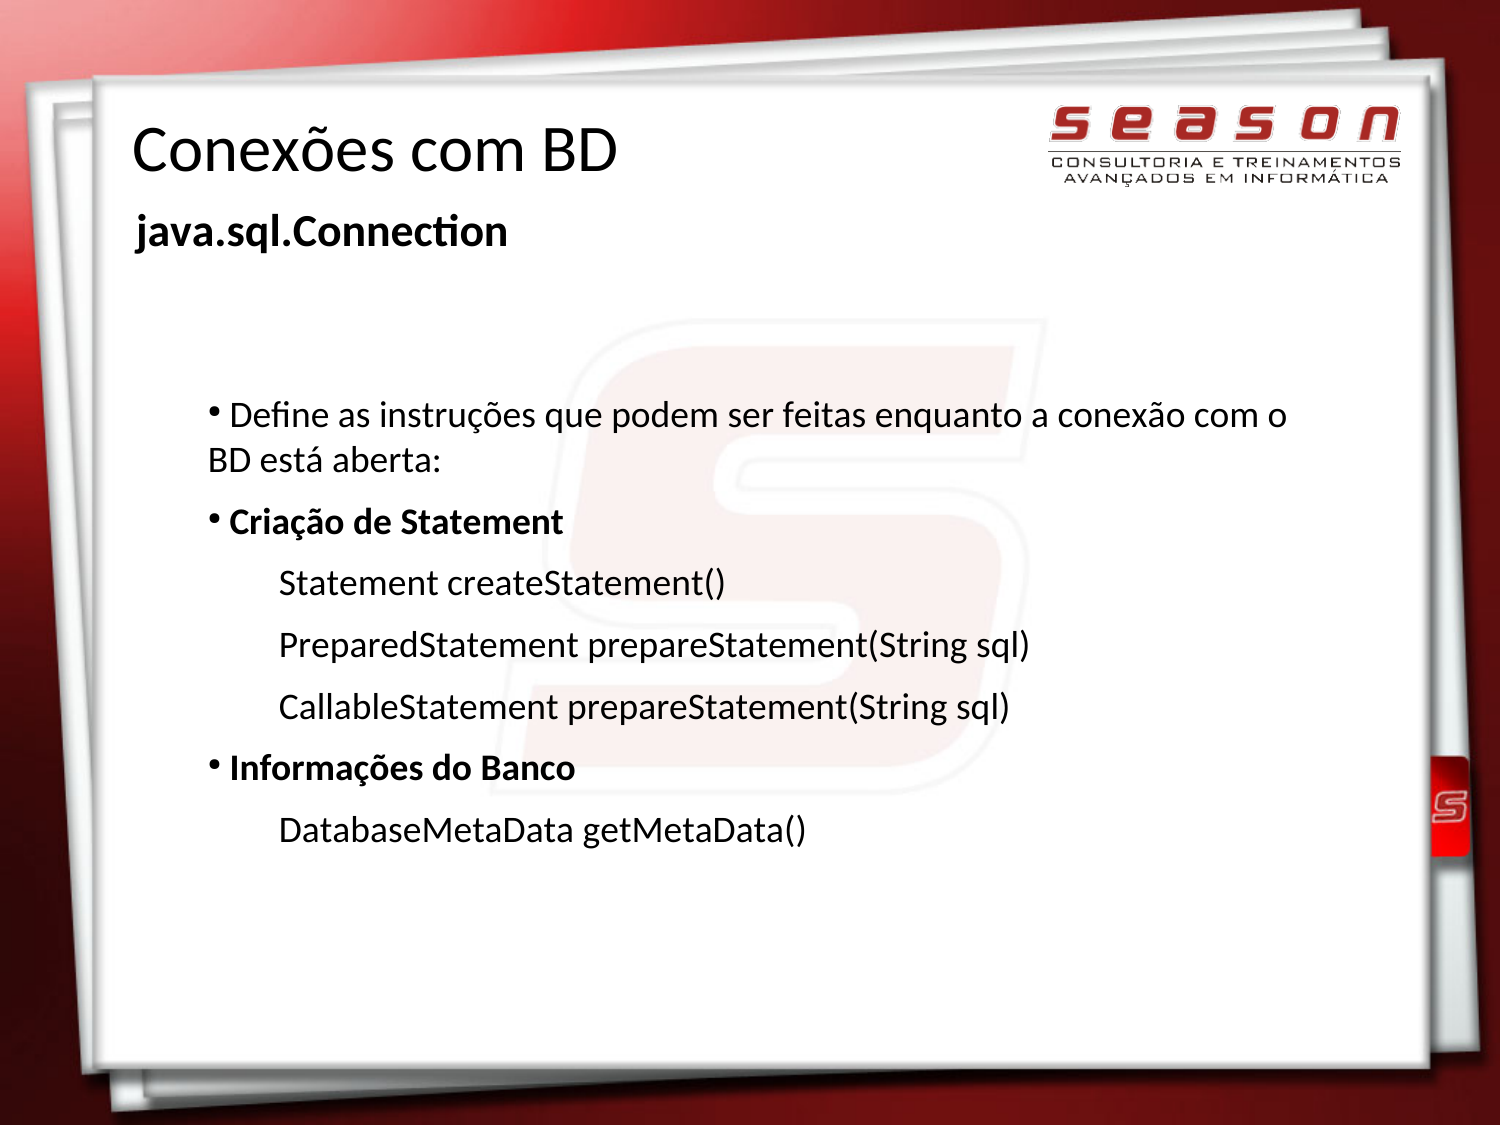

# Conexões com BD
java.sql.Connection
 Define as instruções que podem ser feitas enquanto a conexão com o BD está aberta:
 Criação de Statement
Statement createStatement()
PreparedStatement prepareStatement(String sql)
CallableStatement prepareStatement(String sql)
 Informações do Banco
DatabaseMetaData getMetaData()